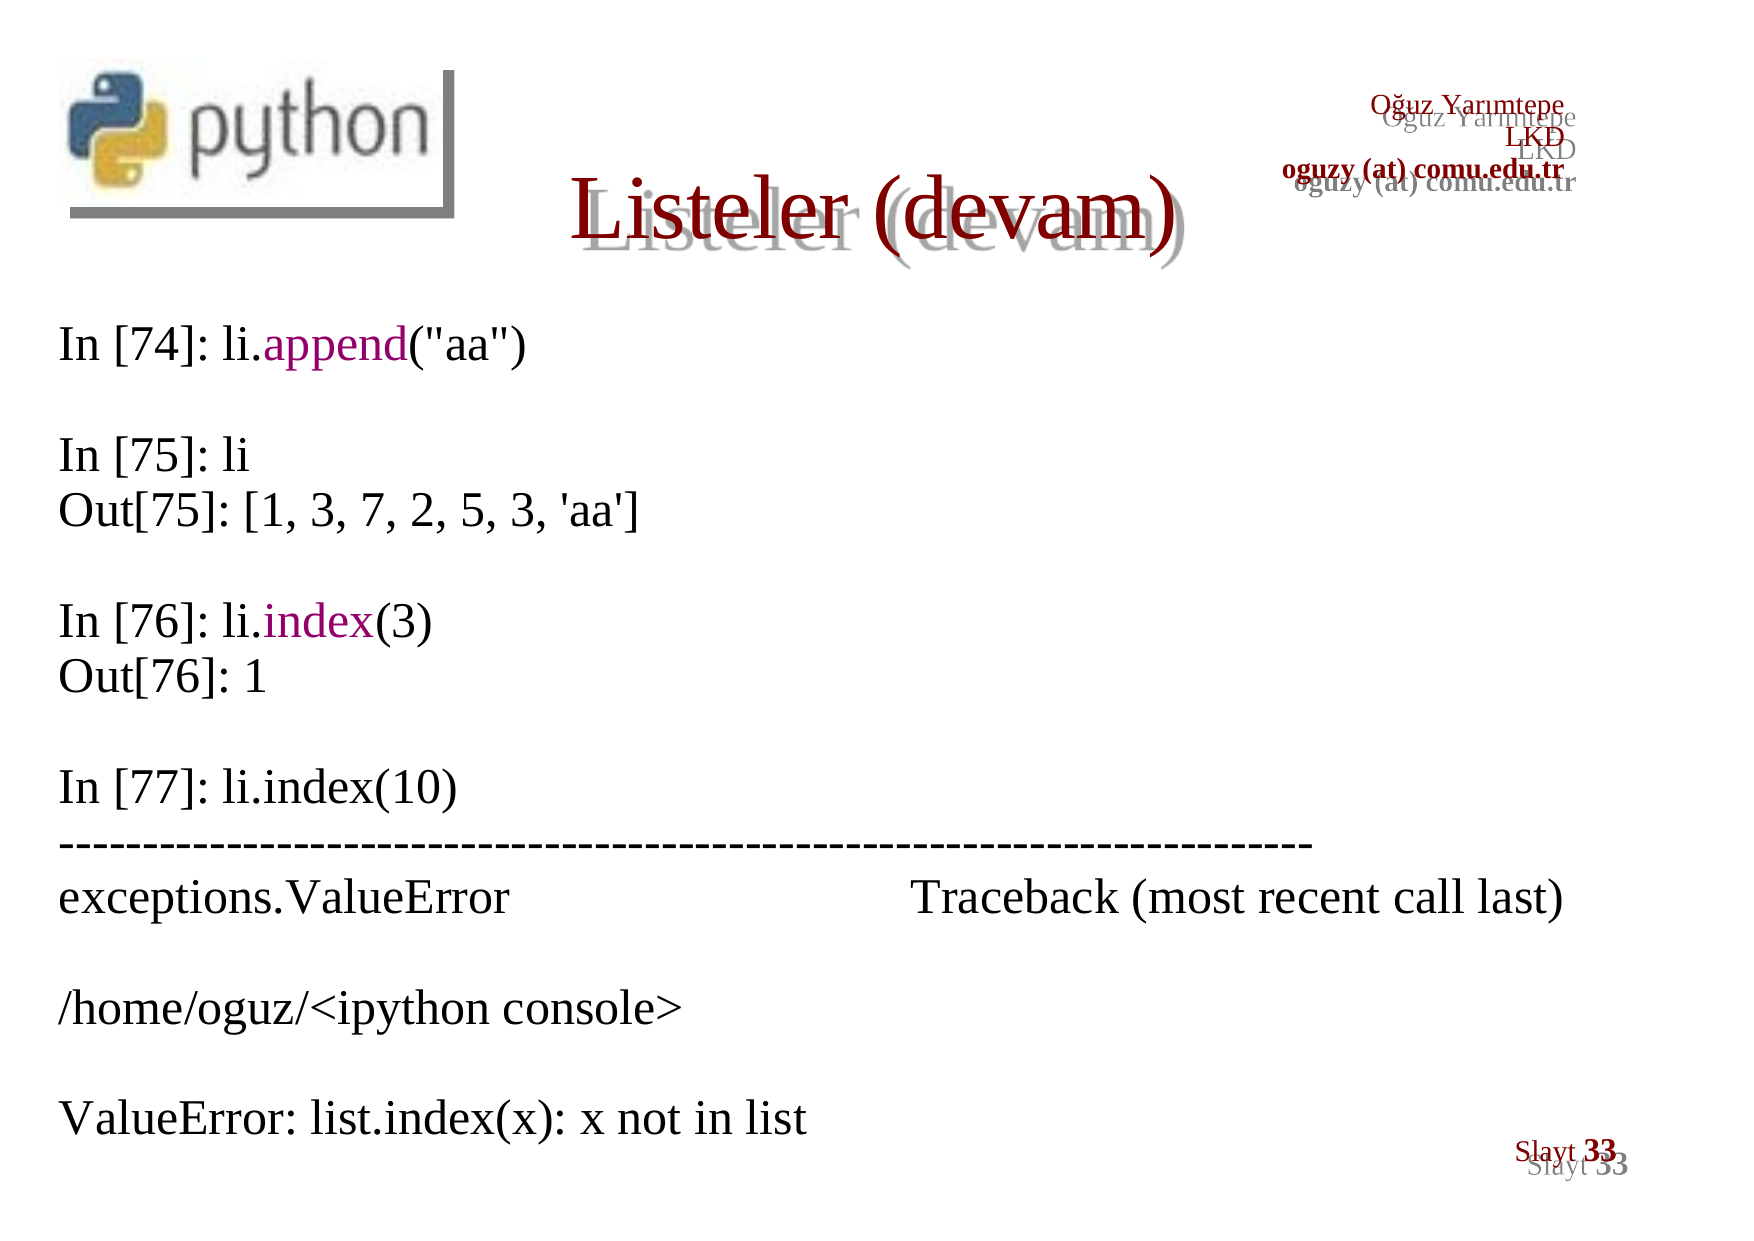

# Listeler (devam)
In [74]: li.append("aa")
In [75]: li
Out[75]: [1, 3, 7, 2, 5, 3, 'aa']
In [76]: li.index(3)
Out[76]: 1
In [77]: li.index(10)
---------------------------------------------------------------------------
exceptions.ValueError Traceback (most recent call last)
/home/oguz/<ipython console>
ValueError: list.index(x): x not in list